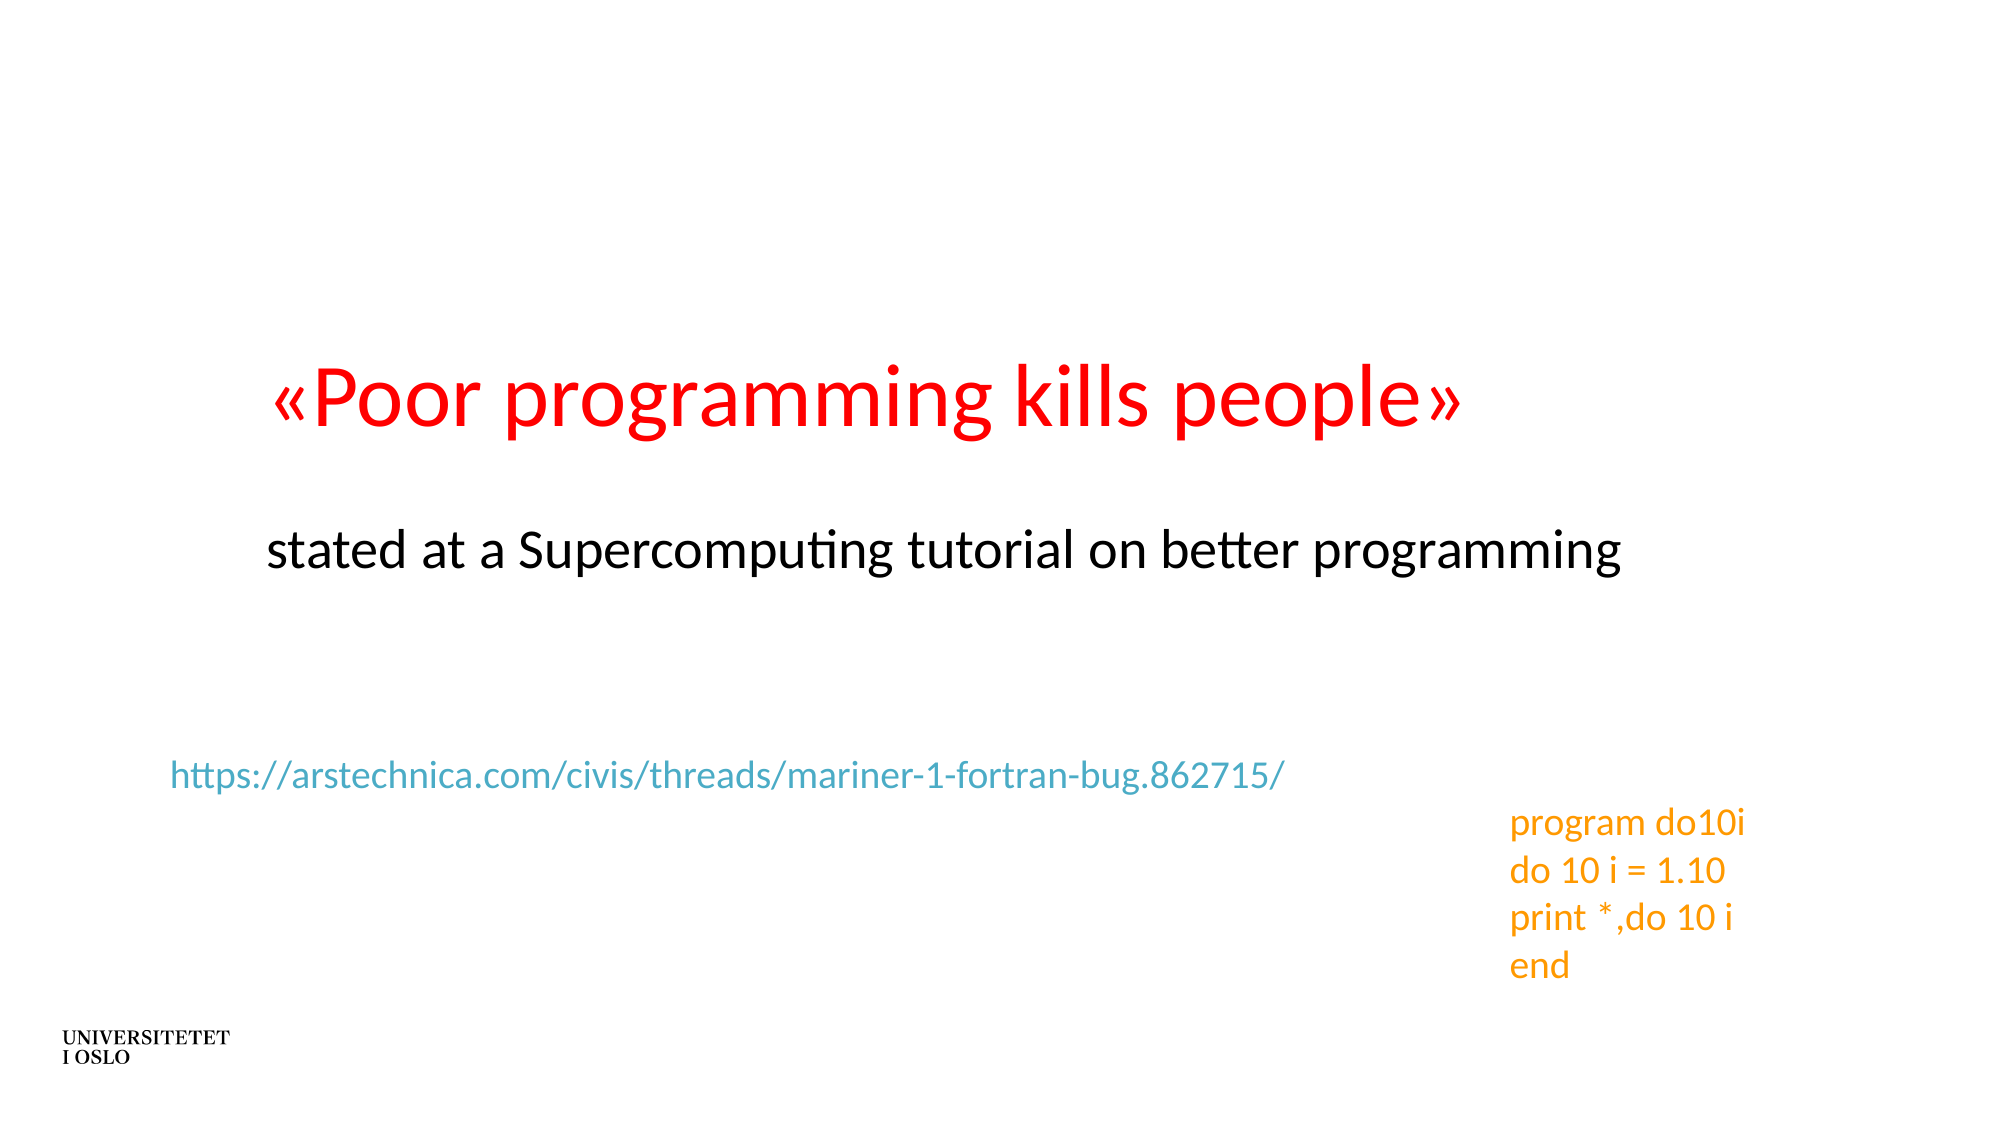

«Poor programming kills people»
stated at a Supercomputing tutorial on better programming
https://arstechnica.com/civis/threads/mariner-1-fortran-bug.862715/
program do10i
do 10 i = 1.10
print *,do 10 i
end